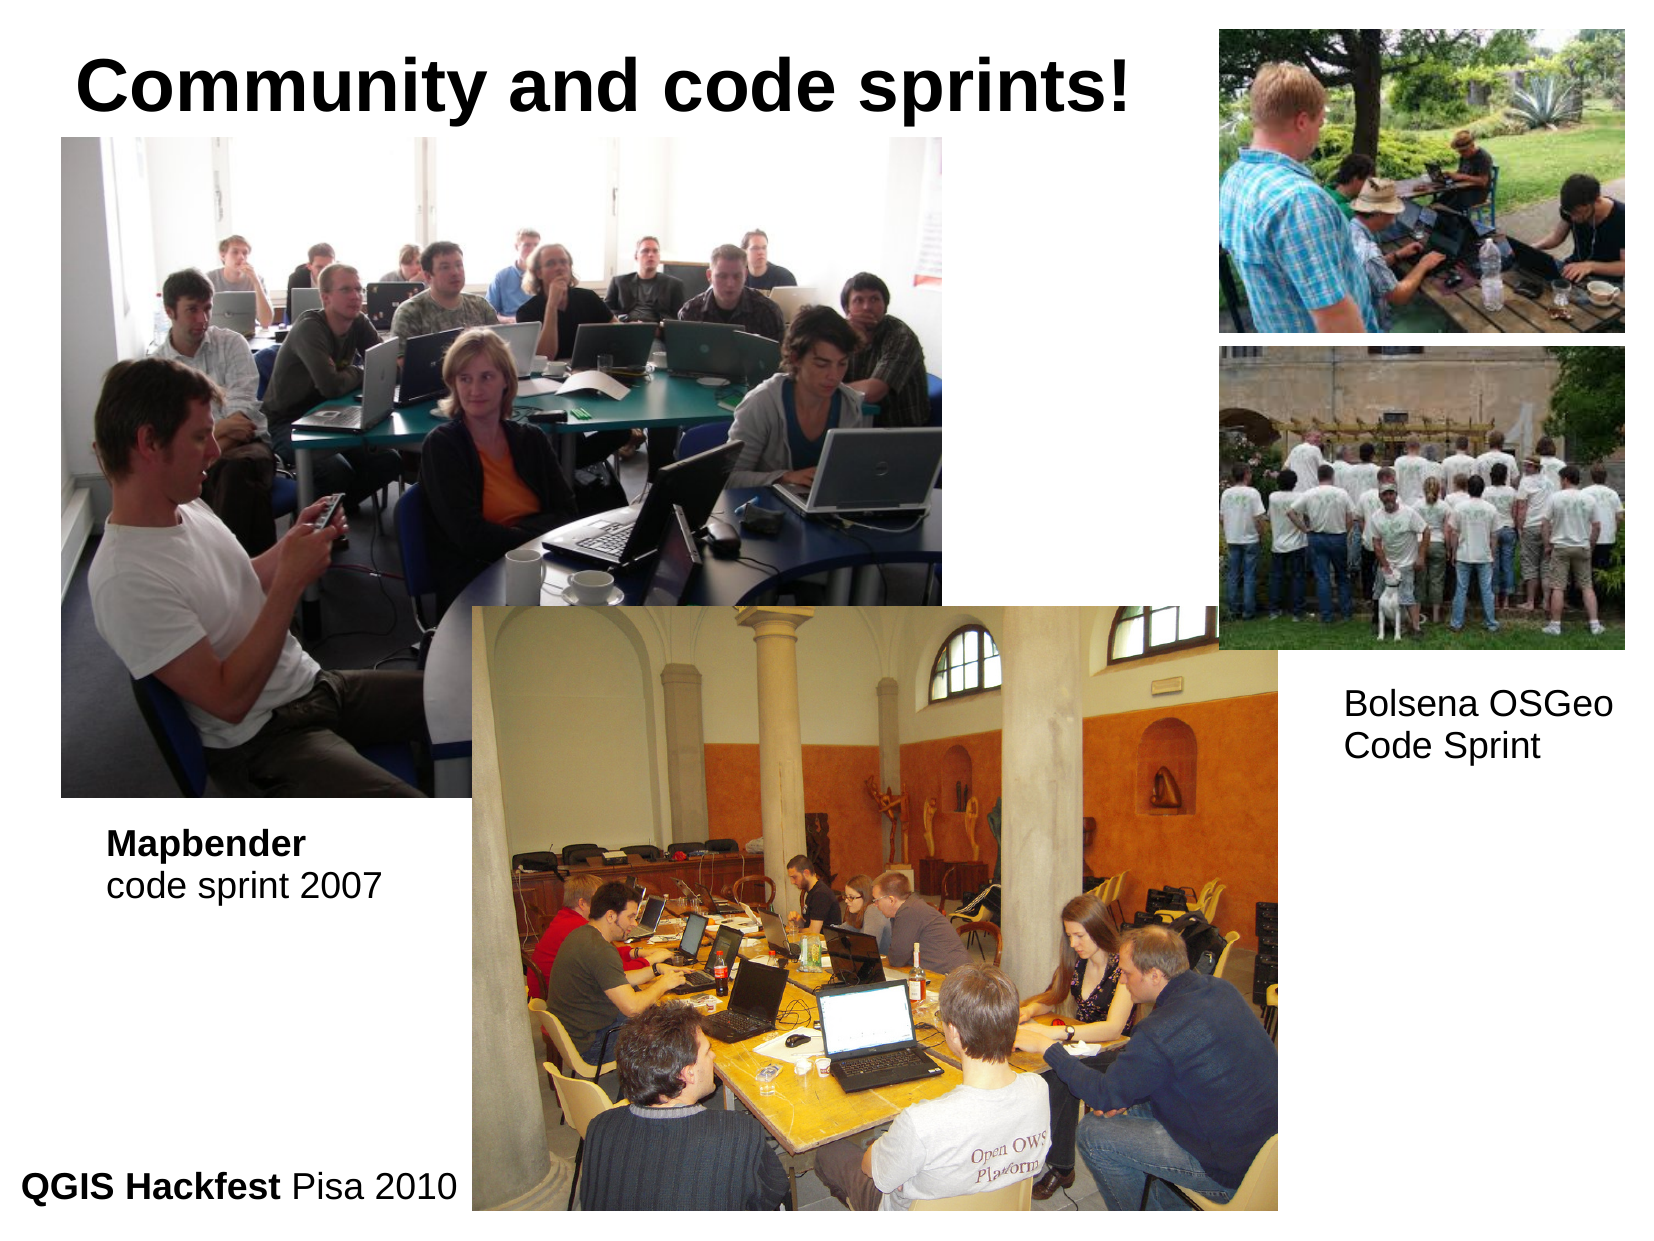

Community and code sprints!
Bolsena OSGeo
Code Sprint
Mapbender
code sprint 2007
QGIS Hackfest Pisa 2010